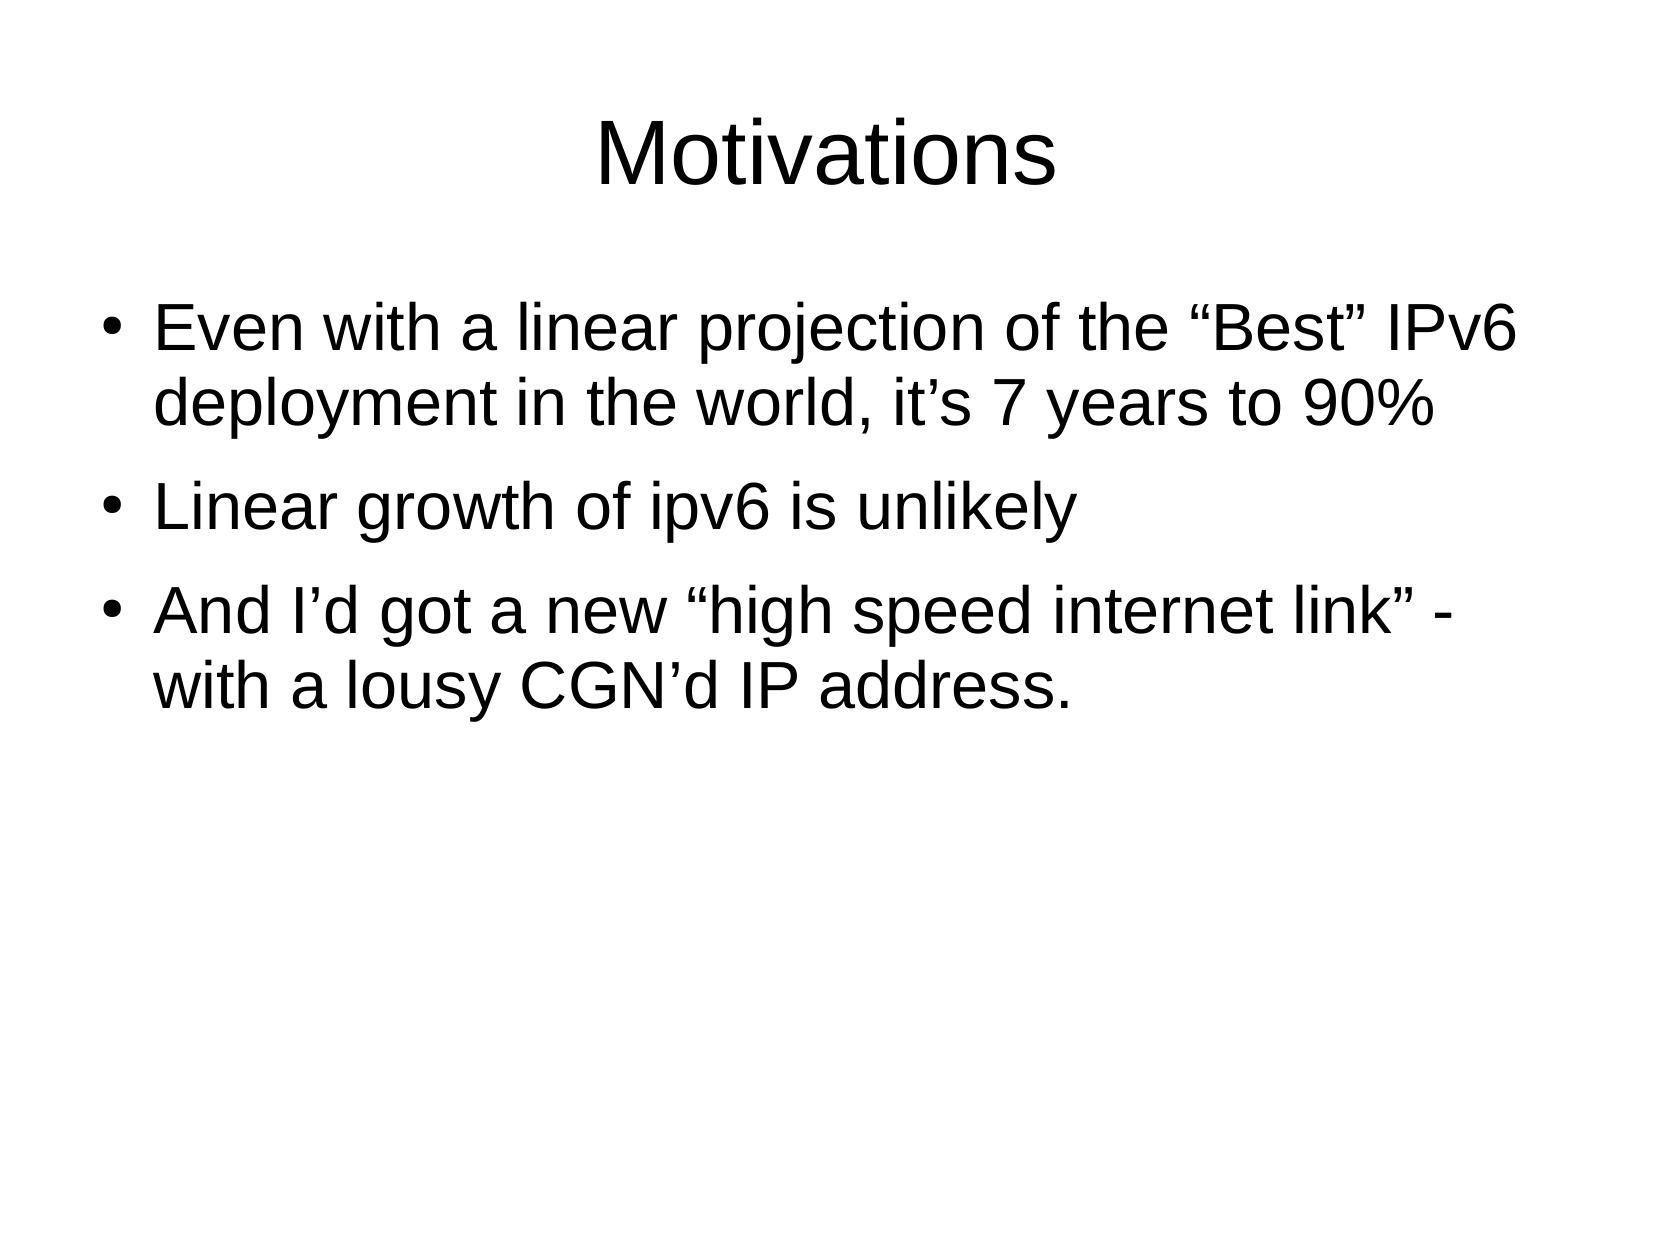

# Motivations
Even with a linear projection of the “Best” IPv6 deployment in the world, it’s 7 years to 90%
Linear growth of ipv6 is unlikely
And I’d got a new “high speed internet link” - with a lousy CGN’d IP address.